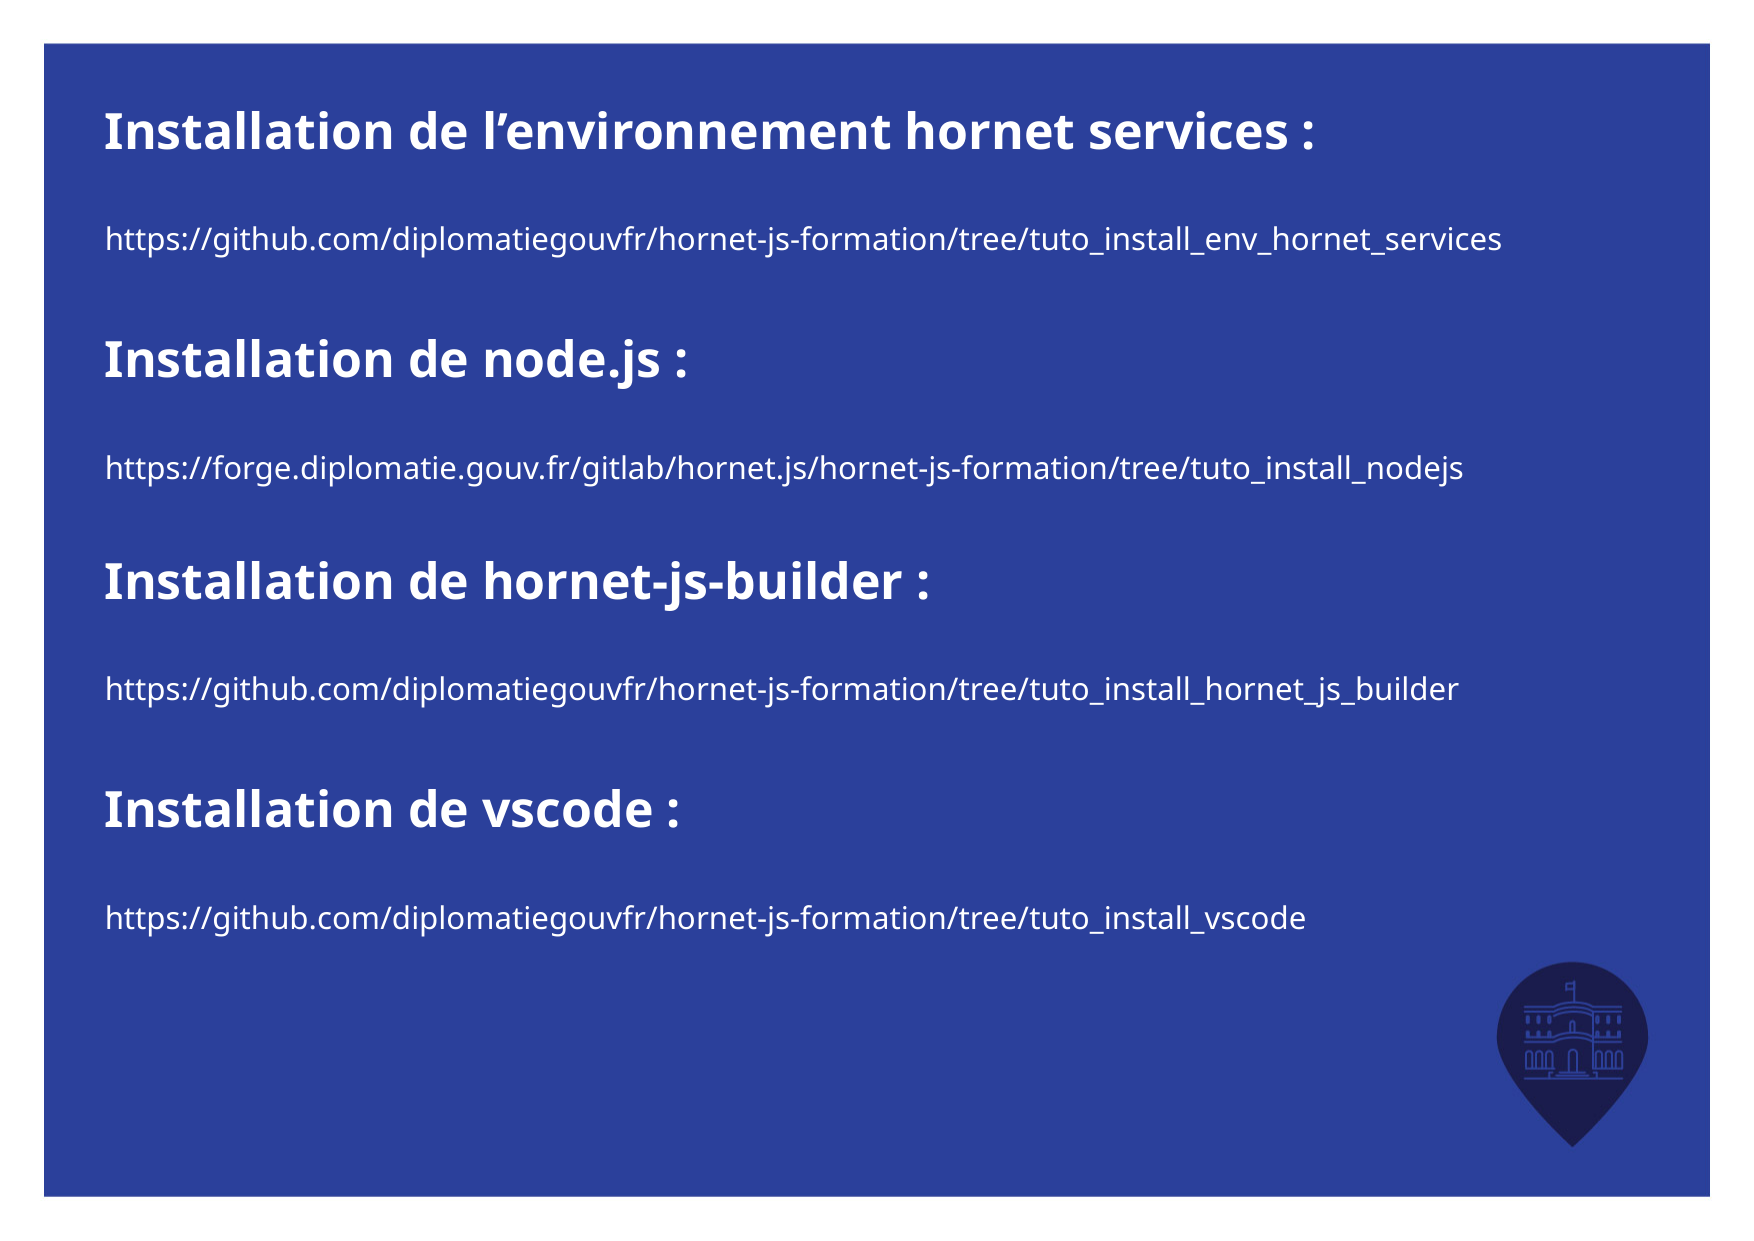

# Installation de l’environnement hornet services : https://github.com/diplomatiegouvfr/hornet-js-formation/tree/tuto_install_env_hornet_services
Installation de node.js :
https://forge.diplomatie.gouv.fr/gitlab/hornet.js/hornet-js-formation/tree/tuto_install_nodejs
Installation de hornet-js-builder :
https://github.com/diplomatiegouvfr/hornet-js-formation/tree/tuto_install_hornet_js_builder
Installation de vscode :
https://github.com/diplomatiegouvfr/hornet-js-formation/tree/tuto_install_vscode